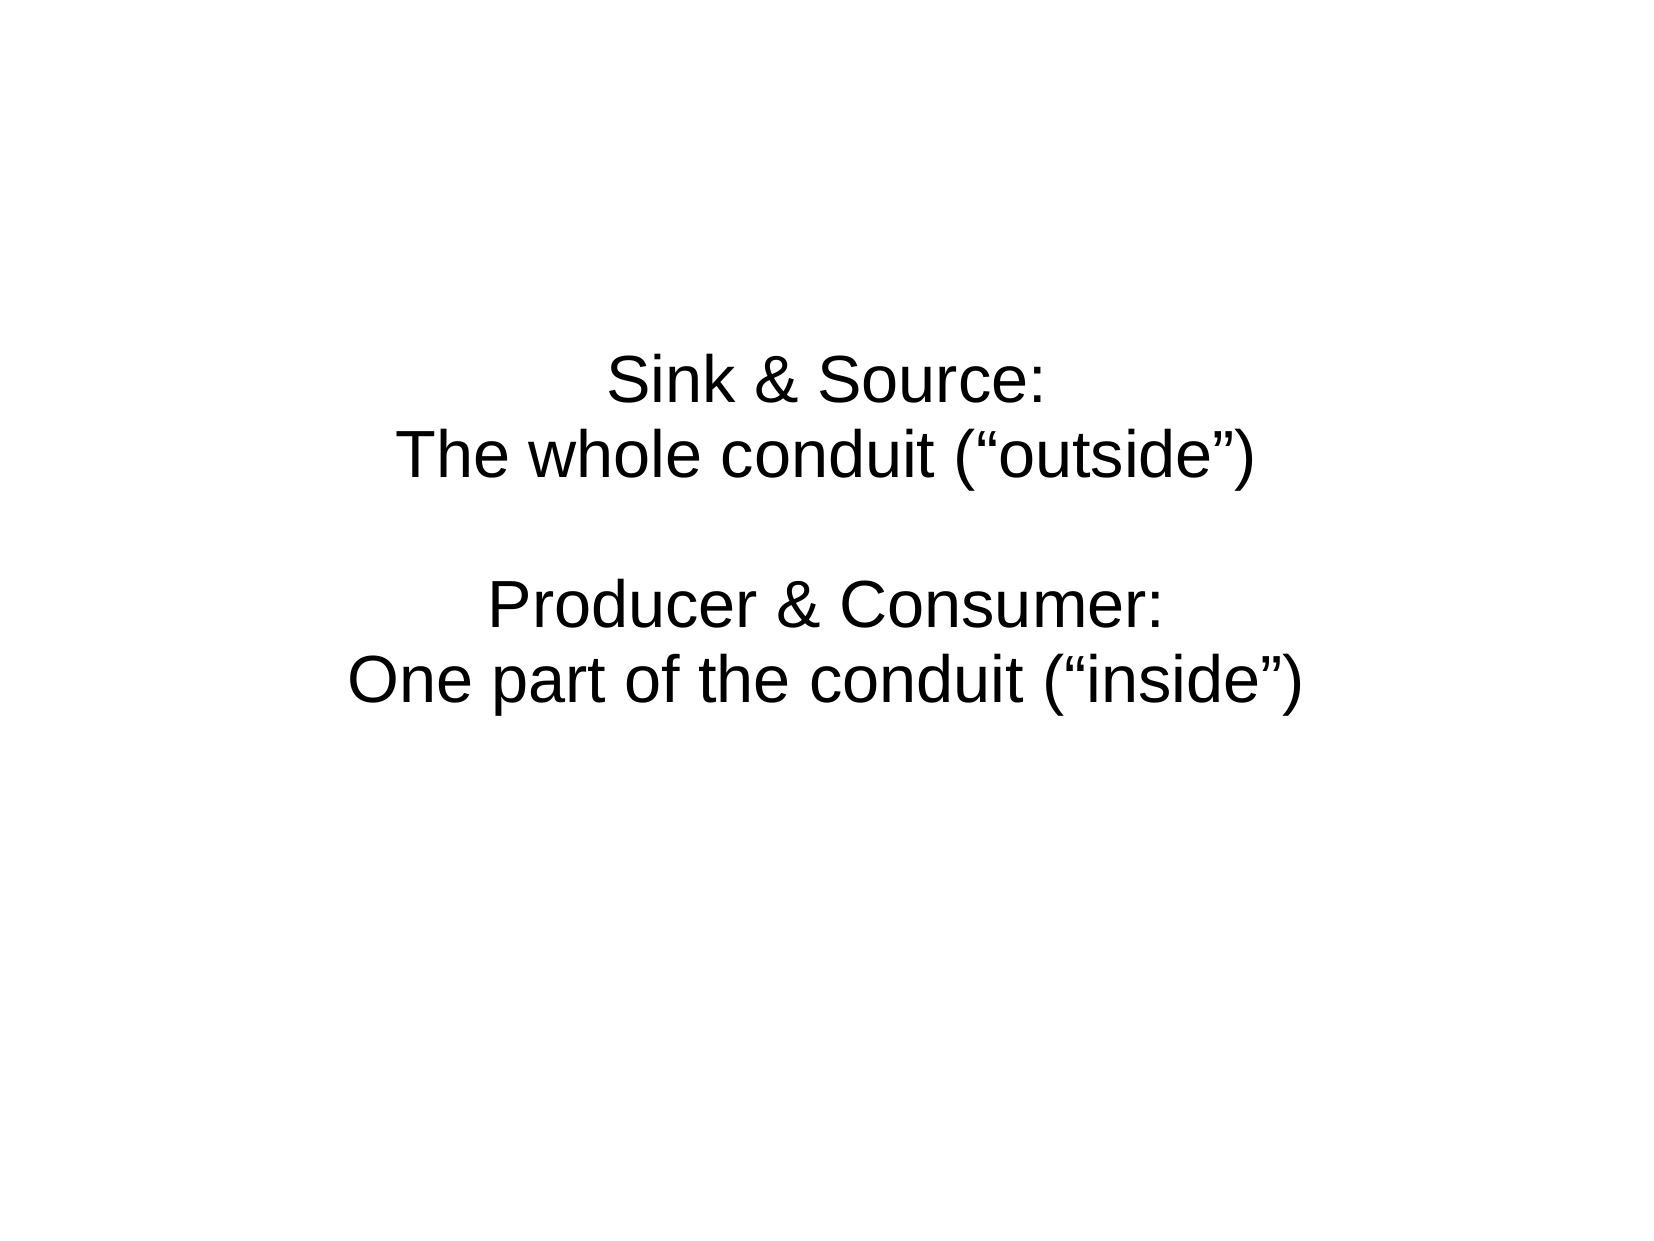

# Sink & Source:
The whole conduit (“outside”)
Producer & Consumer:
One part of the conduit (“inside”)